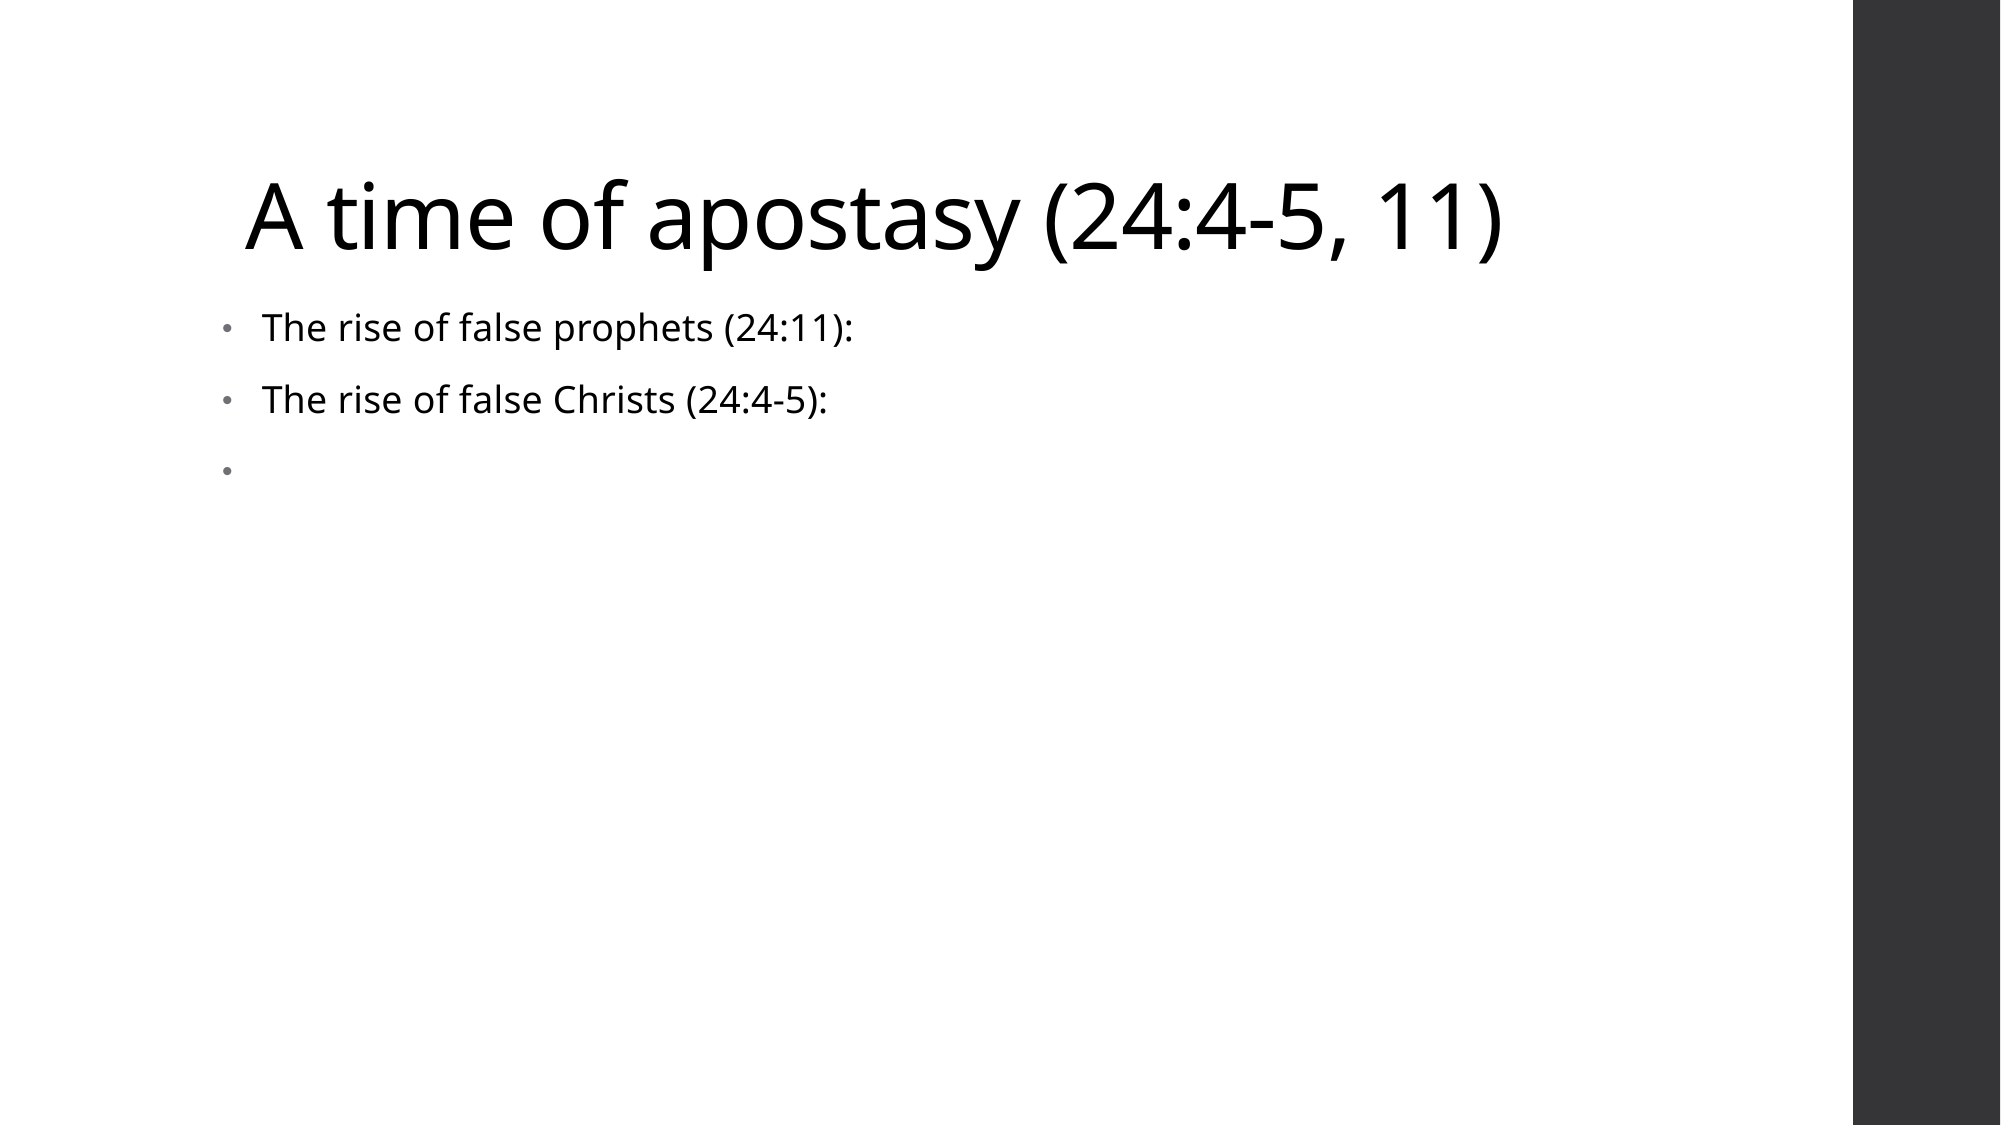

# A time of apostasy (24:4-5, 11)
 The rise of false prophets (24:11):
 The rise of false Christs (24:4-5):